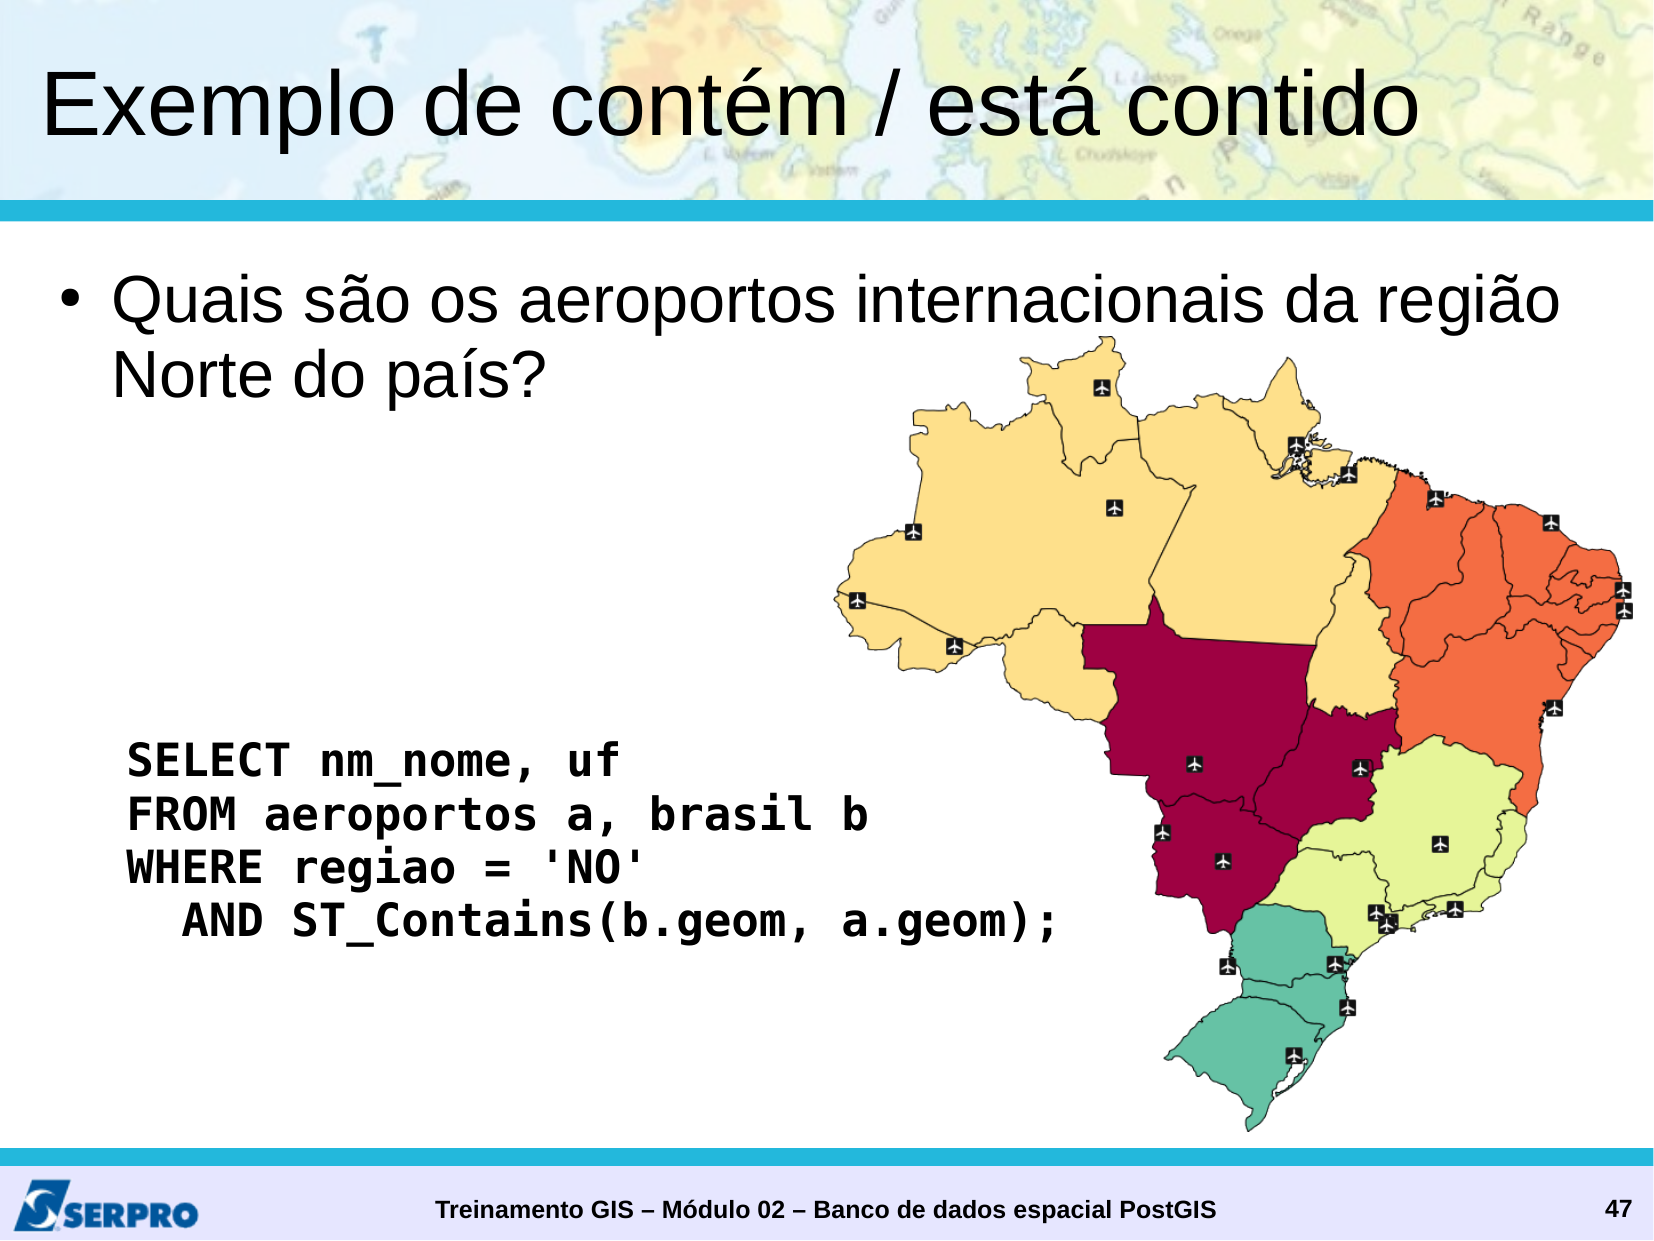

# Exemplo de contém / está contido
Quais são os aeroportos internacionais da região Norte do país?
SELECT nm_nome, uf
FROM aeroportos a, brasil b
WHERE regiao = 'NO'
 AND ST_Contains(b.geom, a.geom);
47
Treinamento GIS – Módulo 02 – Banco de dados espacial PostGIS